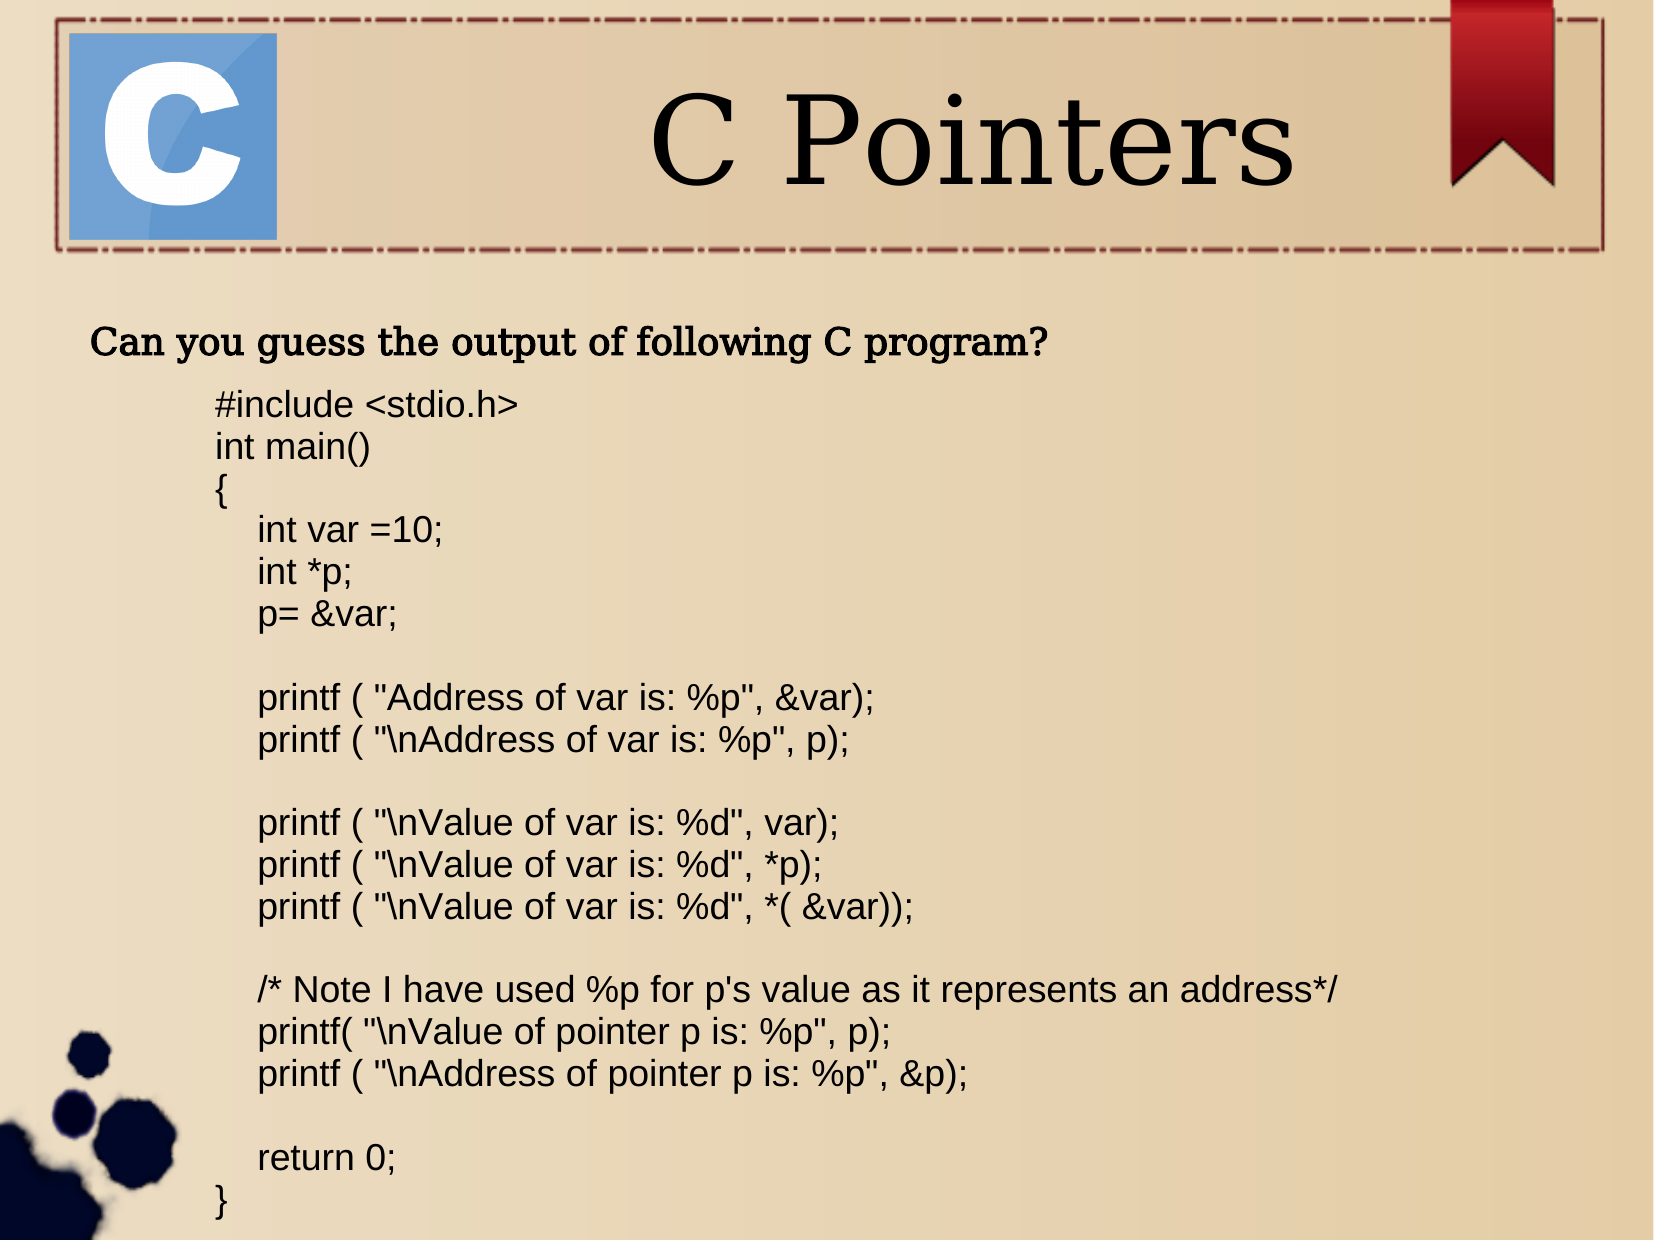

# C Pointers
Can you guess the output of following C program?
#include <stdio.h>
int main()
{
 int var =10;
 int *p;
 p= &var;
 printf ( "Address of var is: %p", &var);
 printf ( "\nAddress of var is: %p", p);
 printf ( "\nValue of var is: %d", var);
 printf ( "\nValue of var is: %d", *p);
 printf ( "\nValue of var is: %d", *( &var));
 /* Note I have used %p for p's value as it represents an address*/
 printf( "\nValue of pointer p is: %p", p);
 printf ( "\nAddress of pointer p is: %p", &p);
 return 0;
}